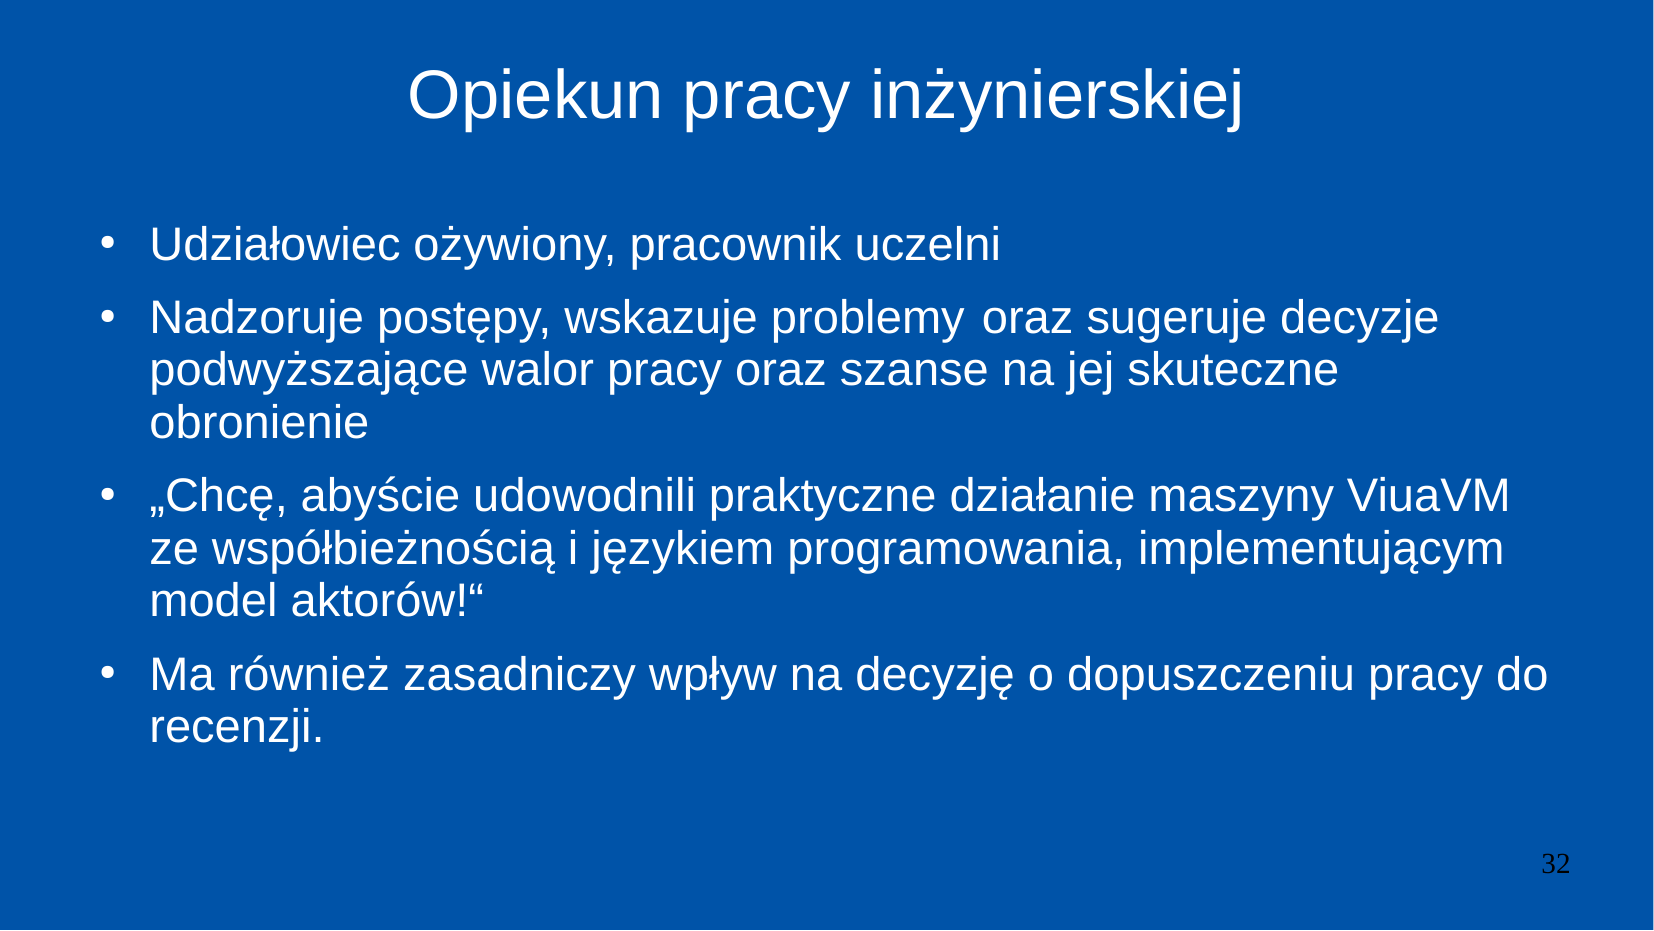

# Opiekun pracy inżynierskiej
Udziałowiec ożywiony, pracownik uczelni
Nadzoruje postępy, wskazuje problemy 	oraz sugeruje decyzje podwyższające walor pracy oraz szanse na jej skuteczne obronienie
„Chcę, abyście udowodnili praktyczne działanie maszyny ViuaVM ze współbieżnością i językiem programowania, implementującym model aktorów!“
Ma również zasadniczy wpływ na decyzję o dopuszczeniu pracy do recenzji.
32